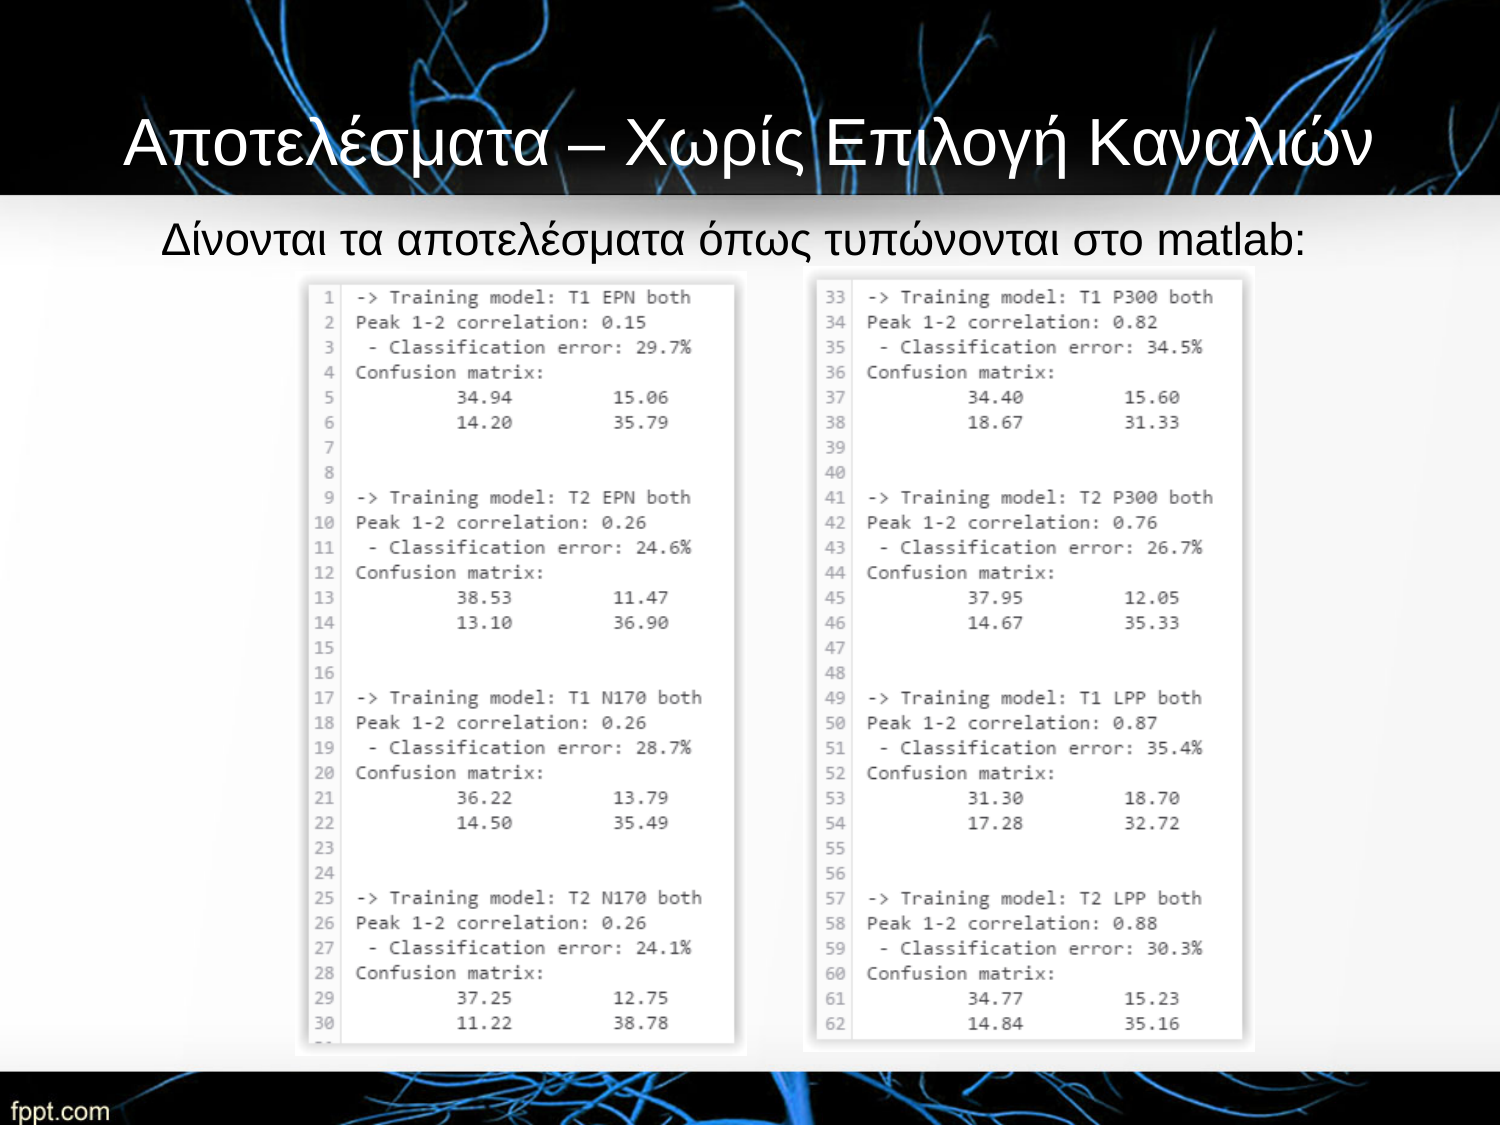

# Αποτελέσματα – Χωρίς Επιλογή Καναλιών
Δίνονται τα αποτελέσματα όπως τυπώνονται στο matlab: